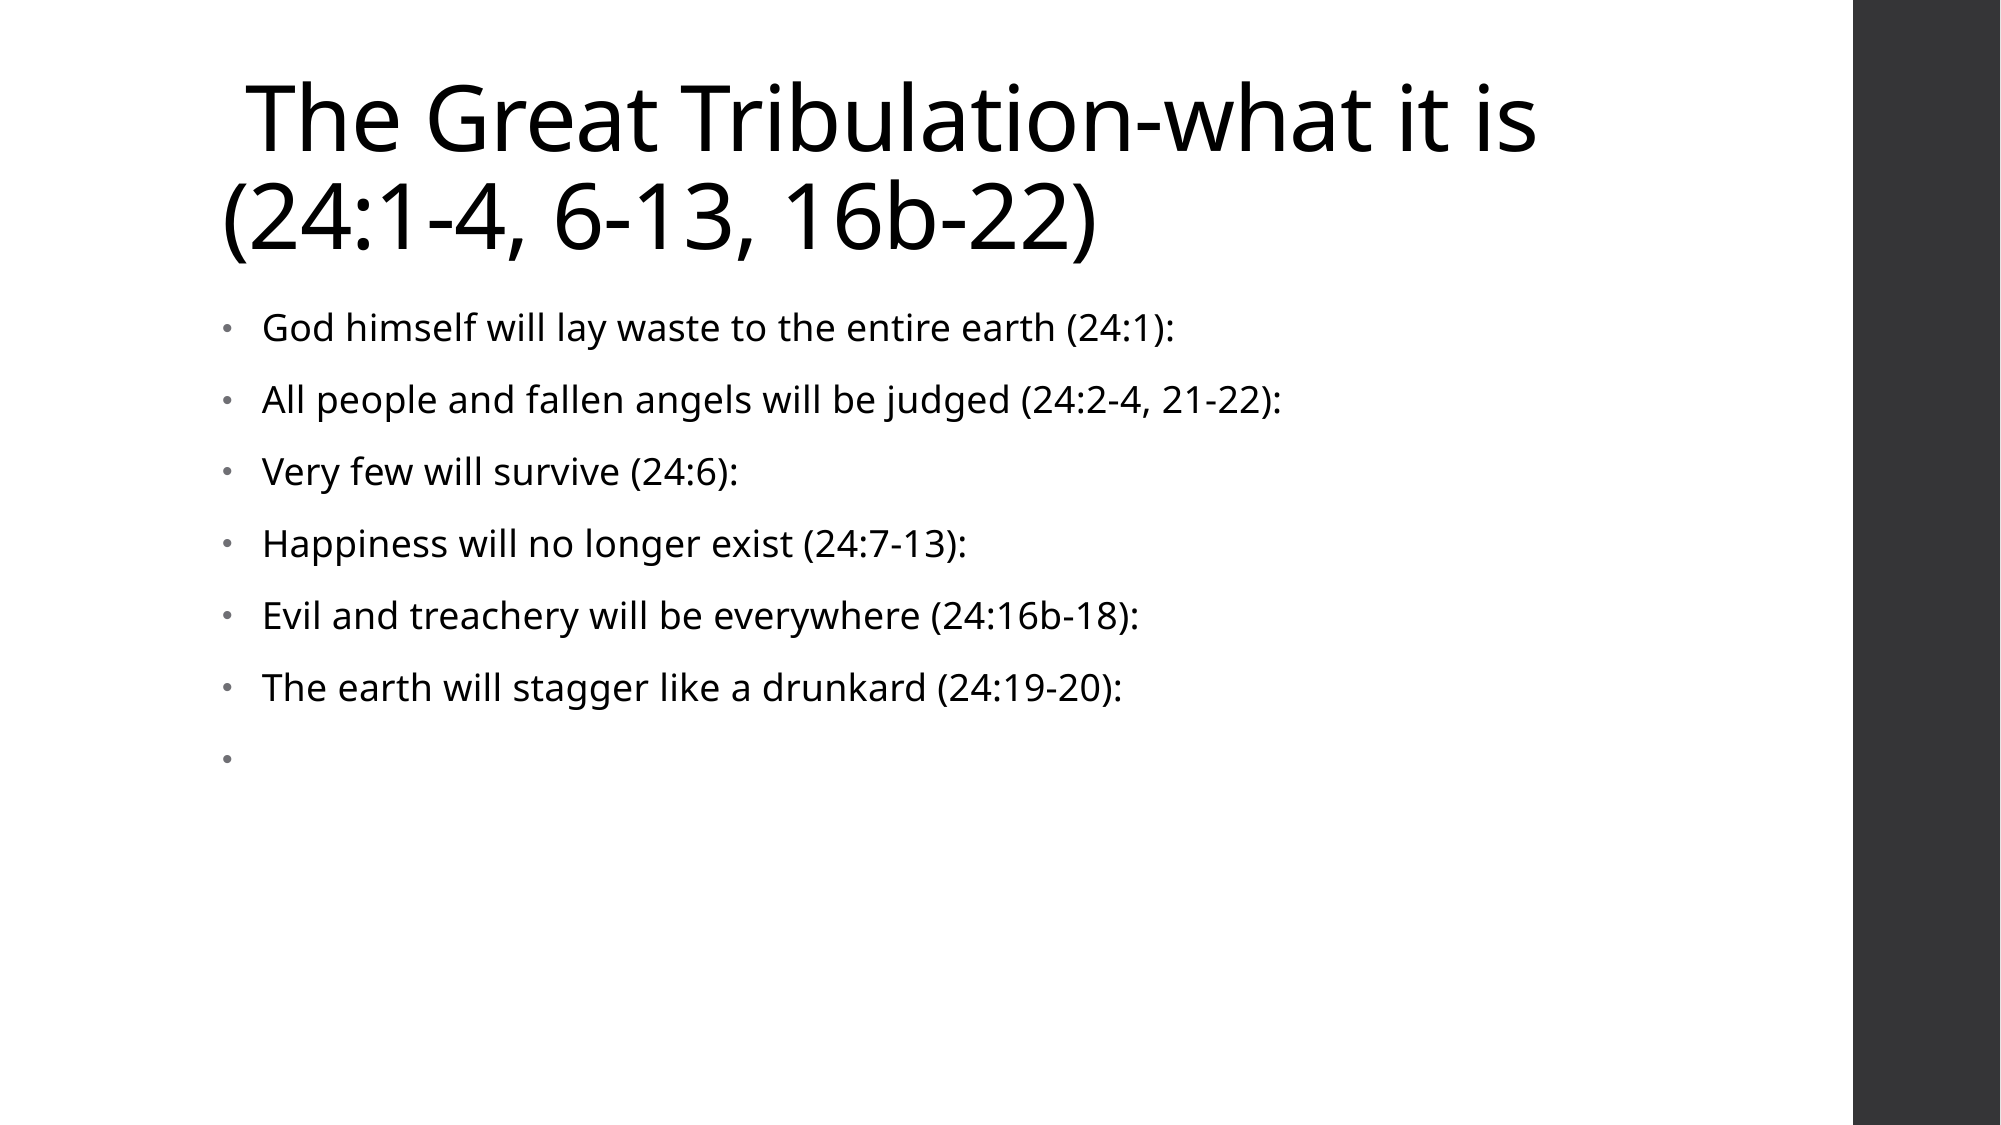

# The Great Tribulation-what it is (24:1-4, 6-13, 16b-22)
 God himself will lay waste to the entire earth (24:1):
 All people and fallen angels will be judged (24:2-4, 21-22):
 Very few will survive (24:6):
 Happiness will no longer exist (24:7-13):
 Evil and treachery will be everywhere (24:16b-18):
 The earth will stagger like a drunkard (24:19-20):